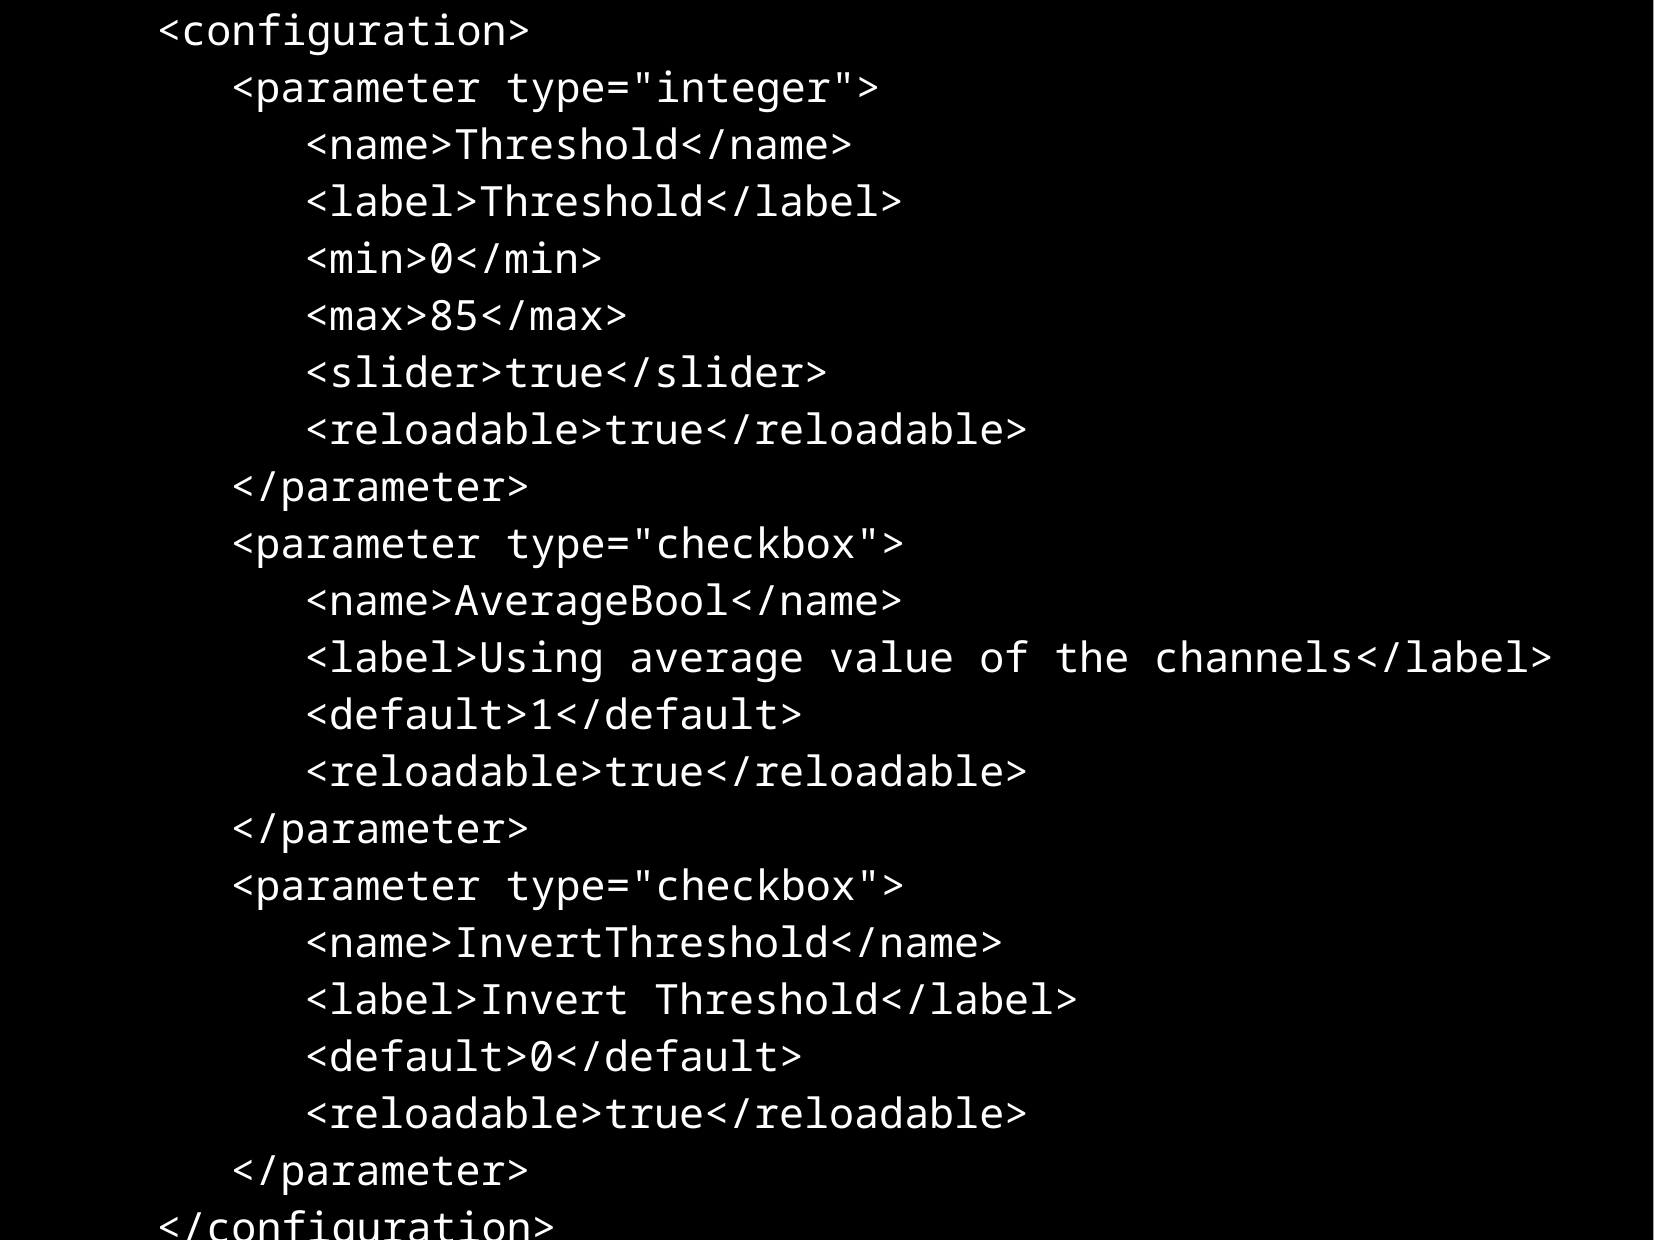

# <configuration>
		<parameter type="integer">
			<name>Threshold</name>
			<label>Threshold</label>
			<min>0</min>
			<max>85</max>
			<slider>true</slider>
			<reloadable>true</reloadable>
		</parameter>
		<parameter type="checkbox">
			<name>AverageBool</name>
			<label>Using average value of the channels</label>
			<default>1</default>
			<reloadable>true</reloadable>
		</parameter>
		<parameter type="checkbox">
			<name>InvertThreshold</name>
			<label>Invert Threshold</label>
			<default>0</default>
			<reloadable>true</reloadable>
		</parameter>
	</configuration>